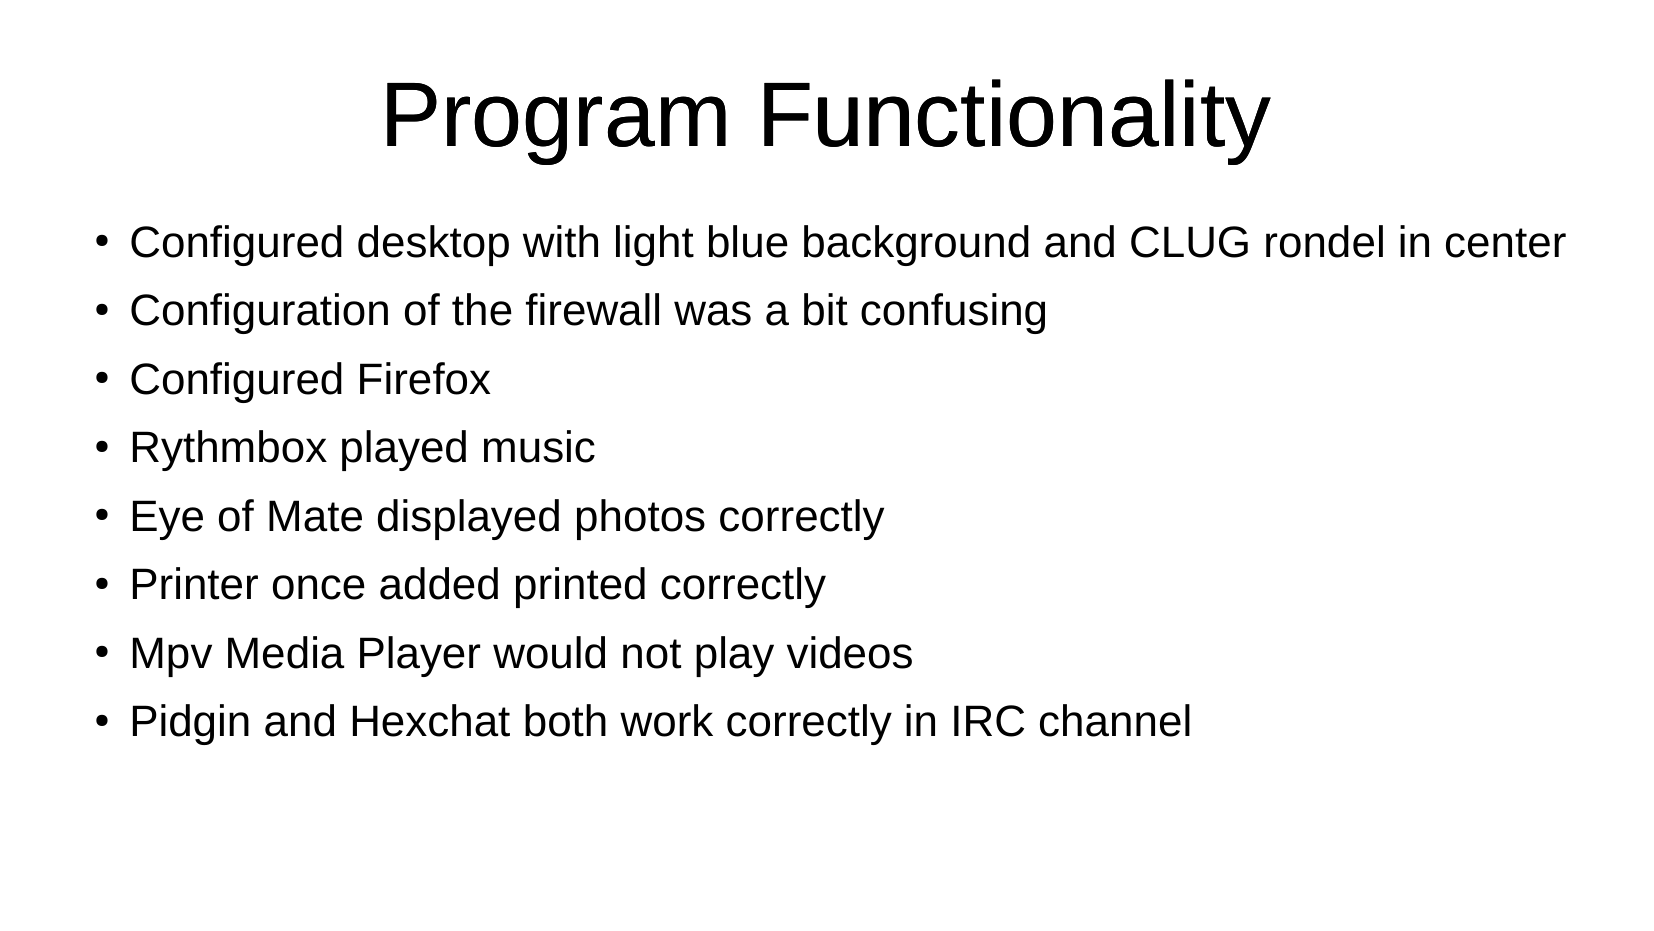

# Program Functionality
Program Functionality
Configured desktop with light blue background and CLUG rondel in center
Configuration of the firewall was a bit confusing
Configured Firefox
Rythmbox played music
Eye of Mate displayed photos correctly
Printer once added printed correctly
Mpv Media Player would not play videos
Pidgin and Hexchat both work correctly in IRC channel